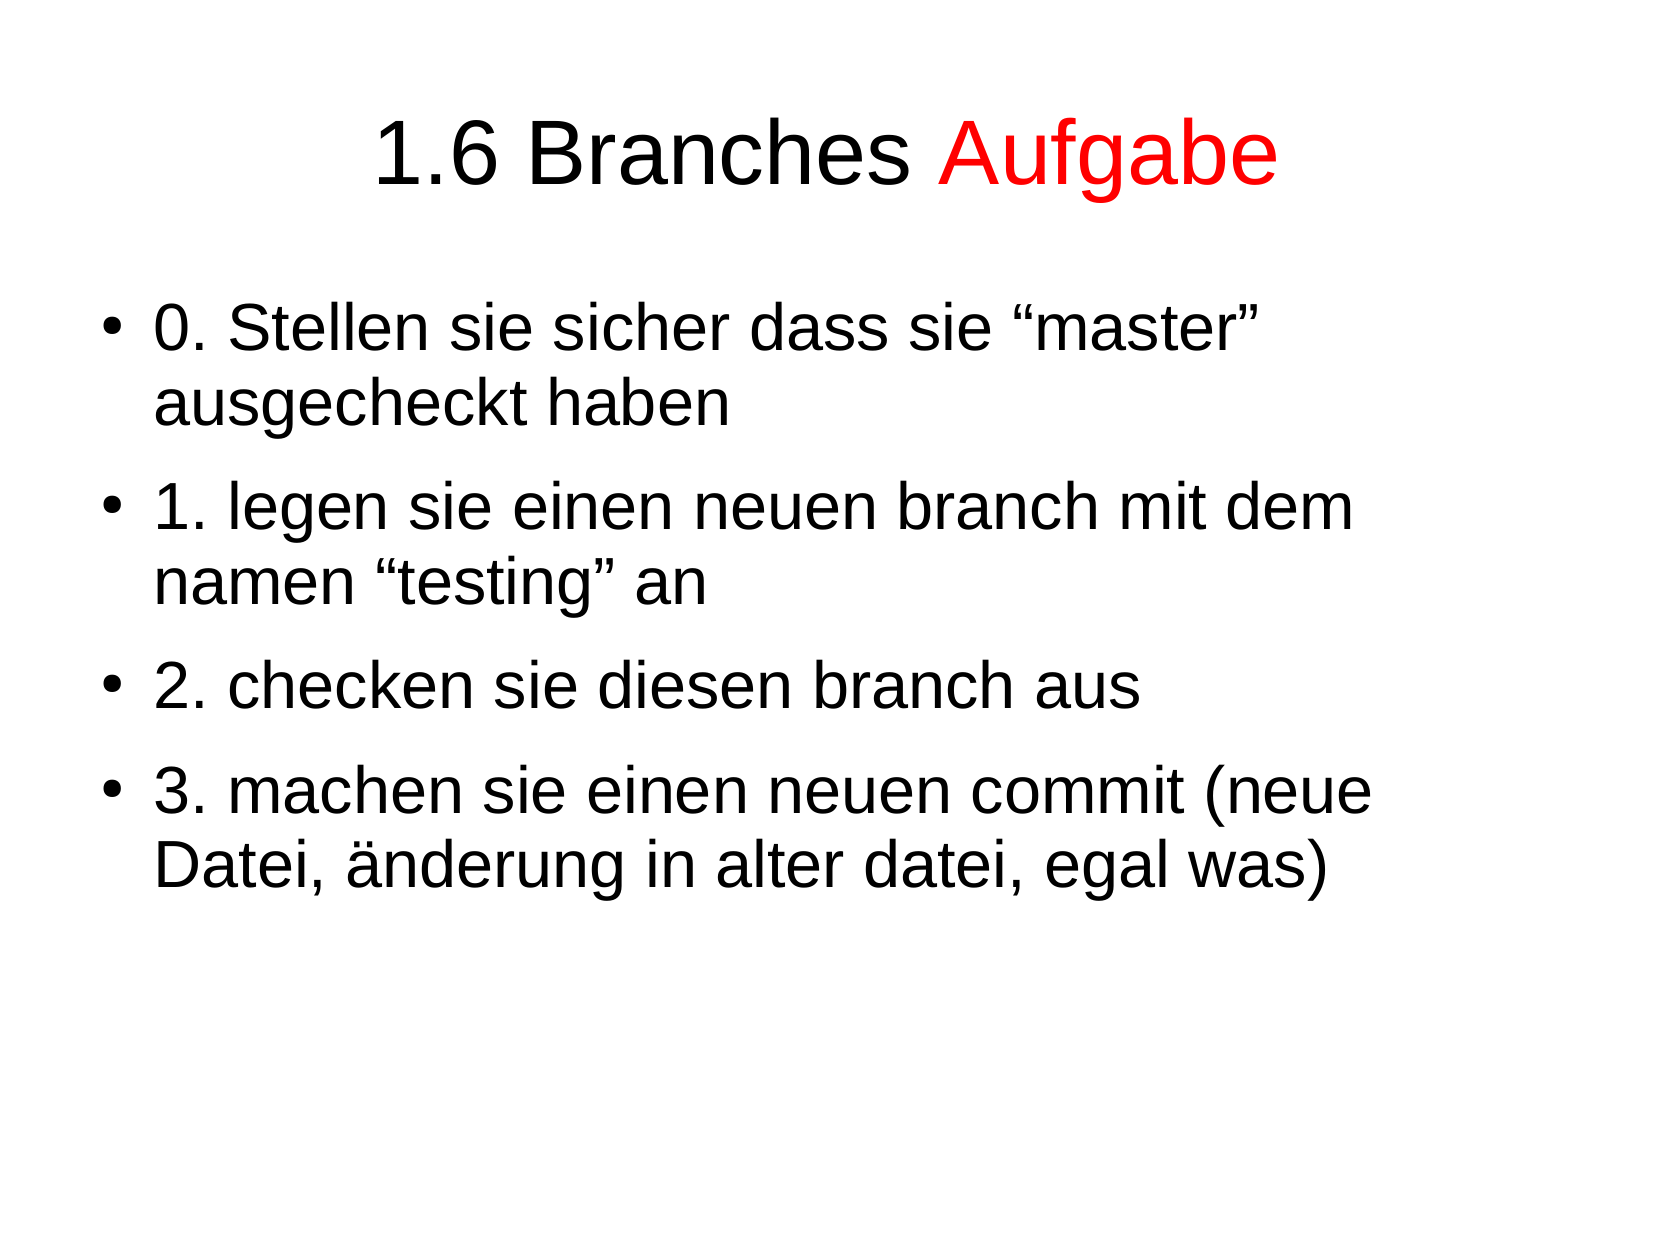

# 1.6 Branches Aufgabe
0. Stellen sie sicher dass sie “master” ausgecheckt haben
1. legen sie einen neuen branch mit dem namen “testing” an
2. checken sie diesen branch aus
3. machen sie einen neuen commit (neue Datei, änderung in alter datei, egal was)